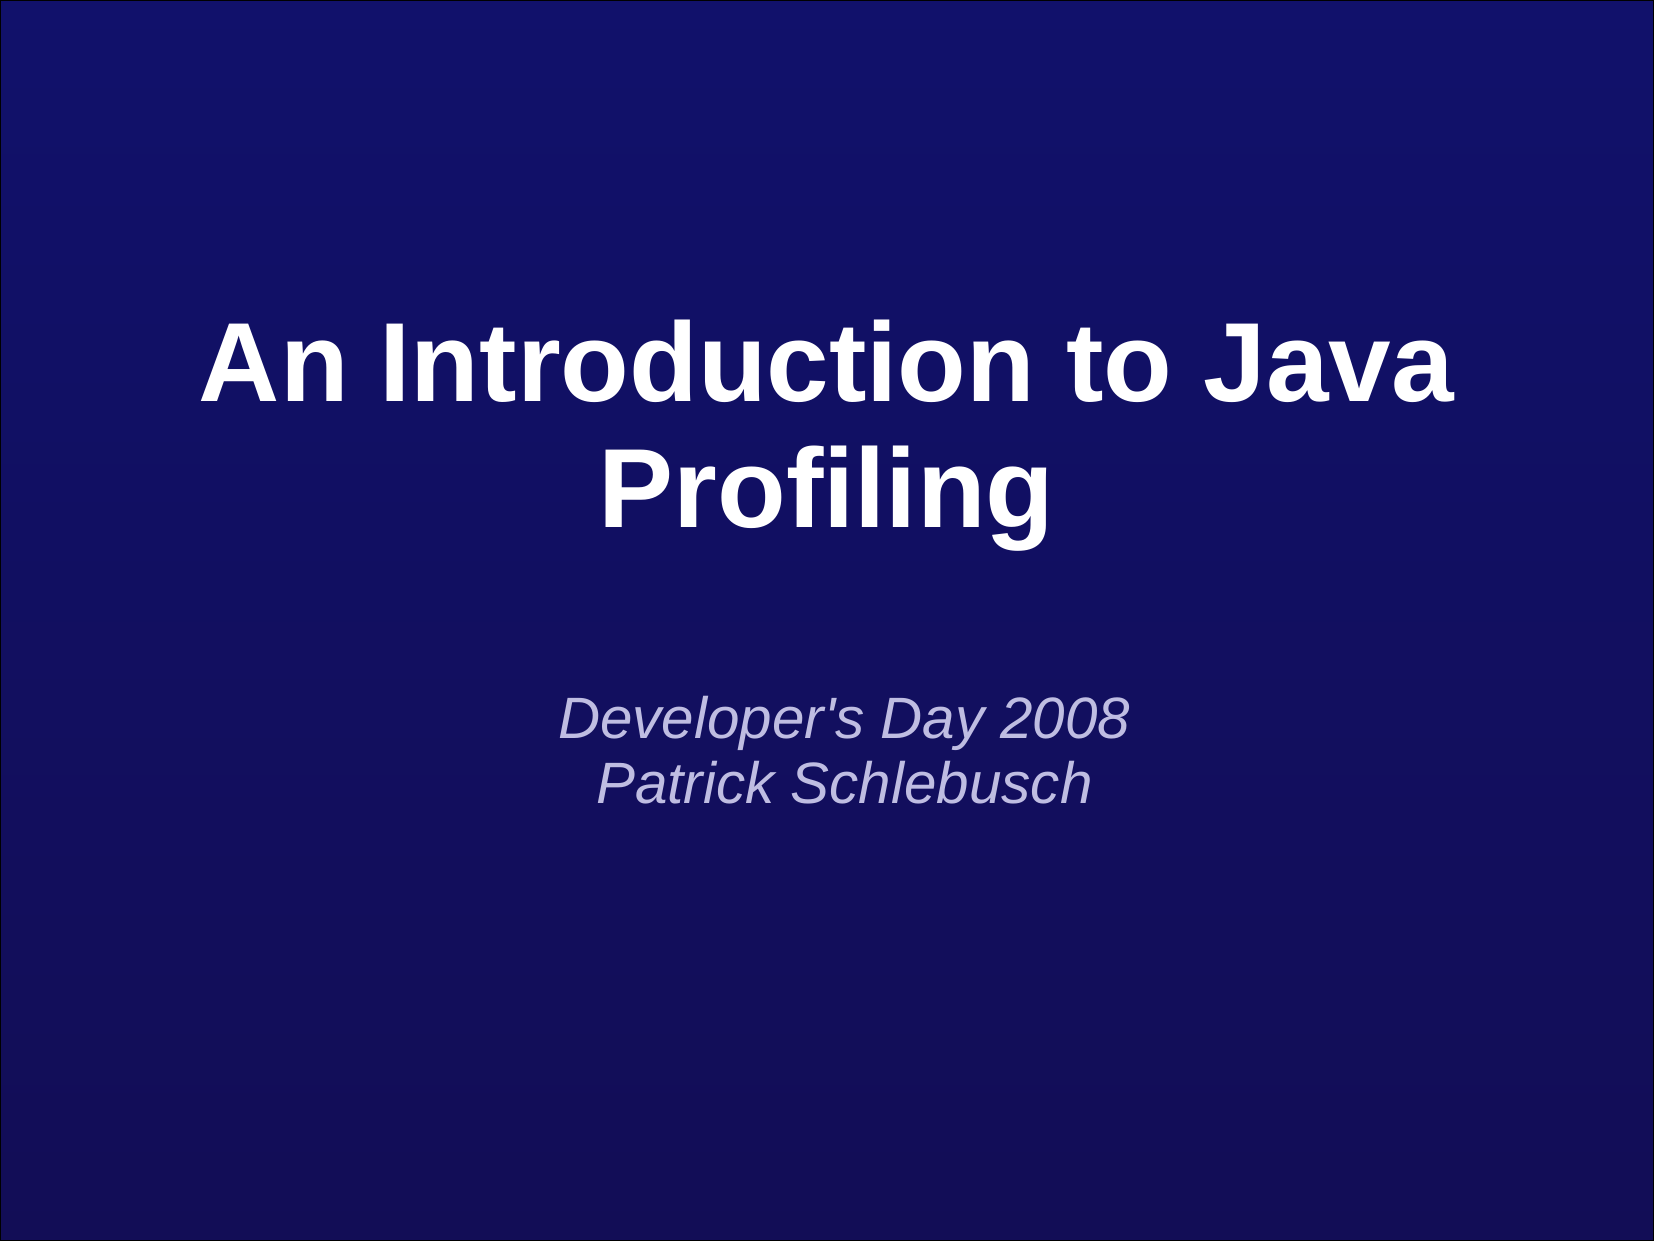

# An Introduction to Java Profiling
Developer's Day 2008
Patrick Schlebusch